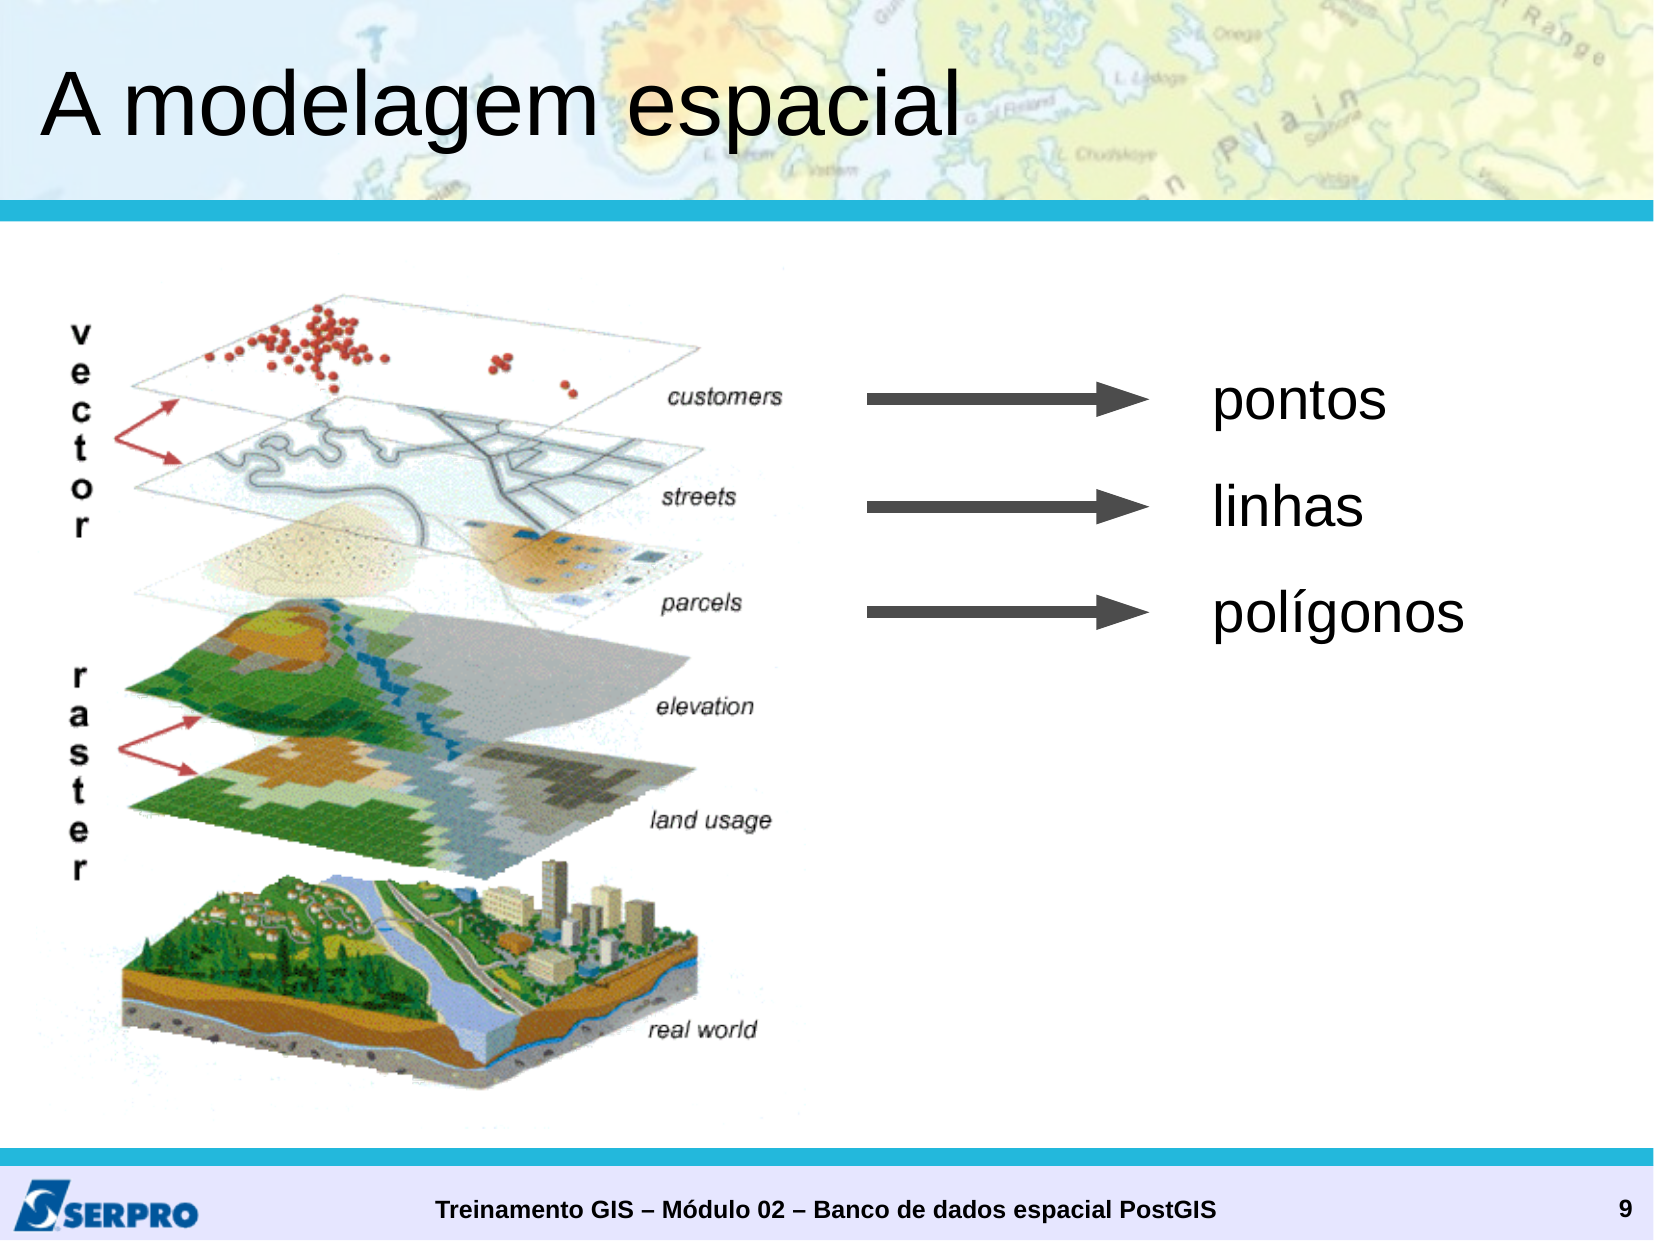

# A modelagem espacial
pontos
linhas
polígonos
9
Treinamento GIS – Módulo 02 – Banco de dados espacial PostGIS